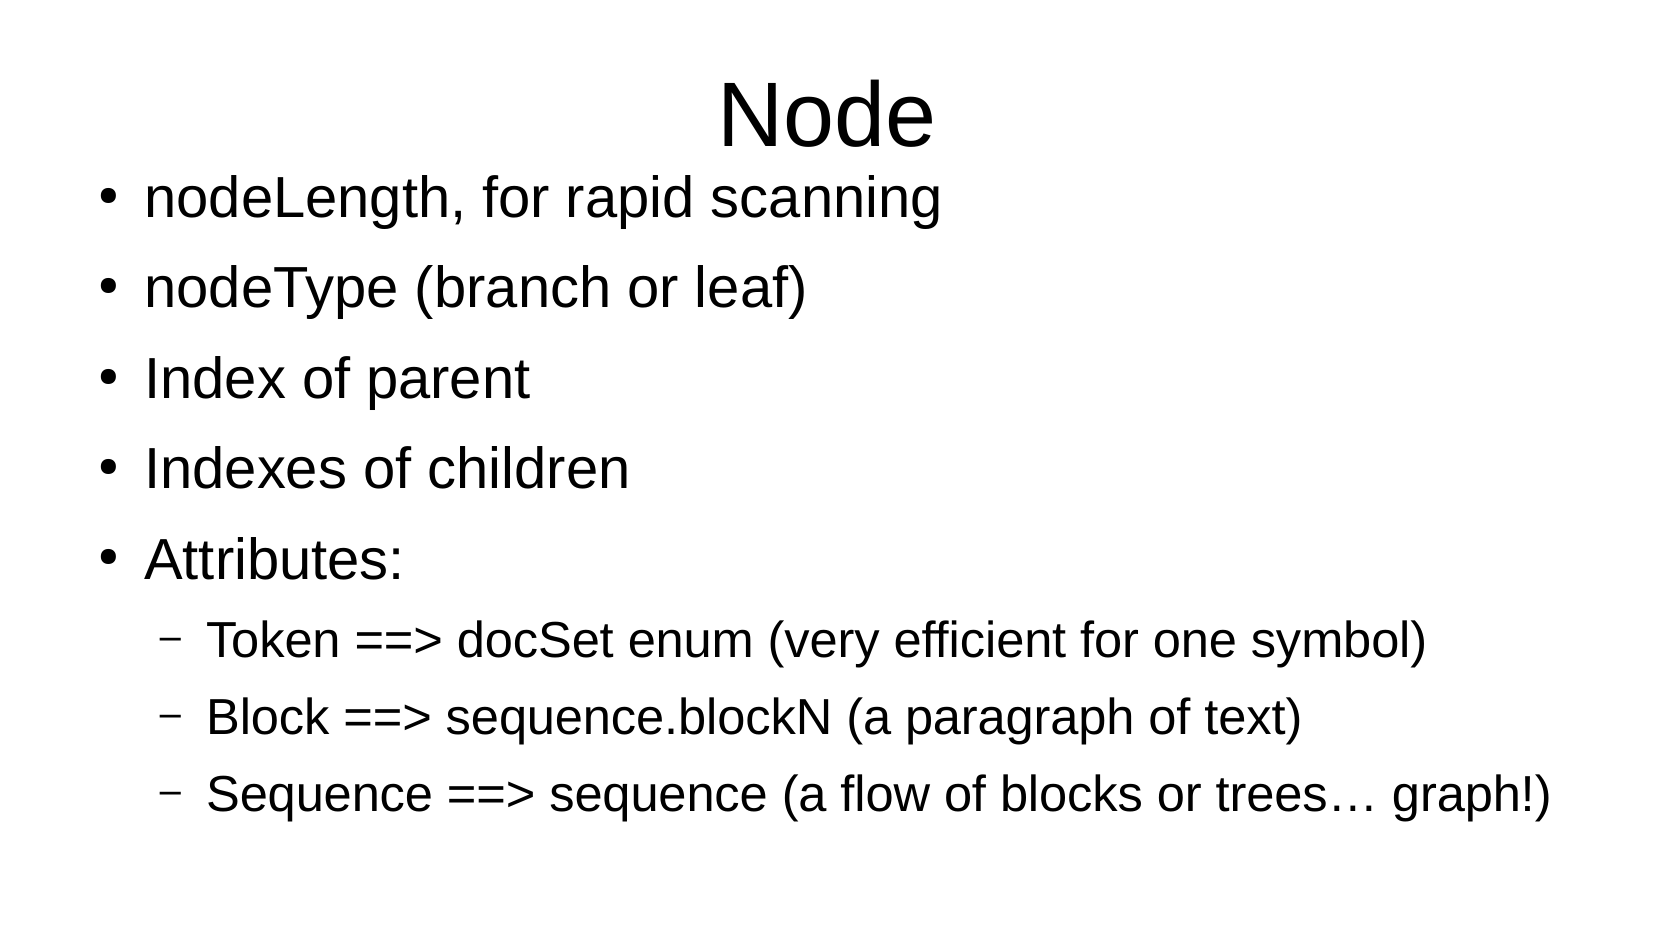

# Node
nodeLength, for rapid scanning
nodeType (branch or leaf)
Index of parent
Indexes of children
Attributes:
Token ==> docSet enum (very efficient for one symbol)
Block ==> sequence.blockN (a paragraph of text)
Sequence ==> sequence (a flow of blocks or trees… graph!)